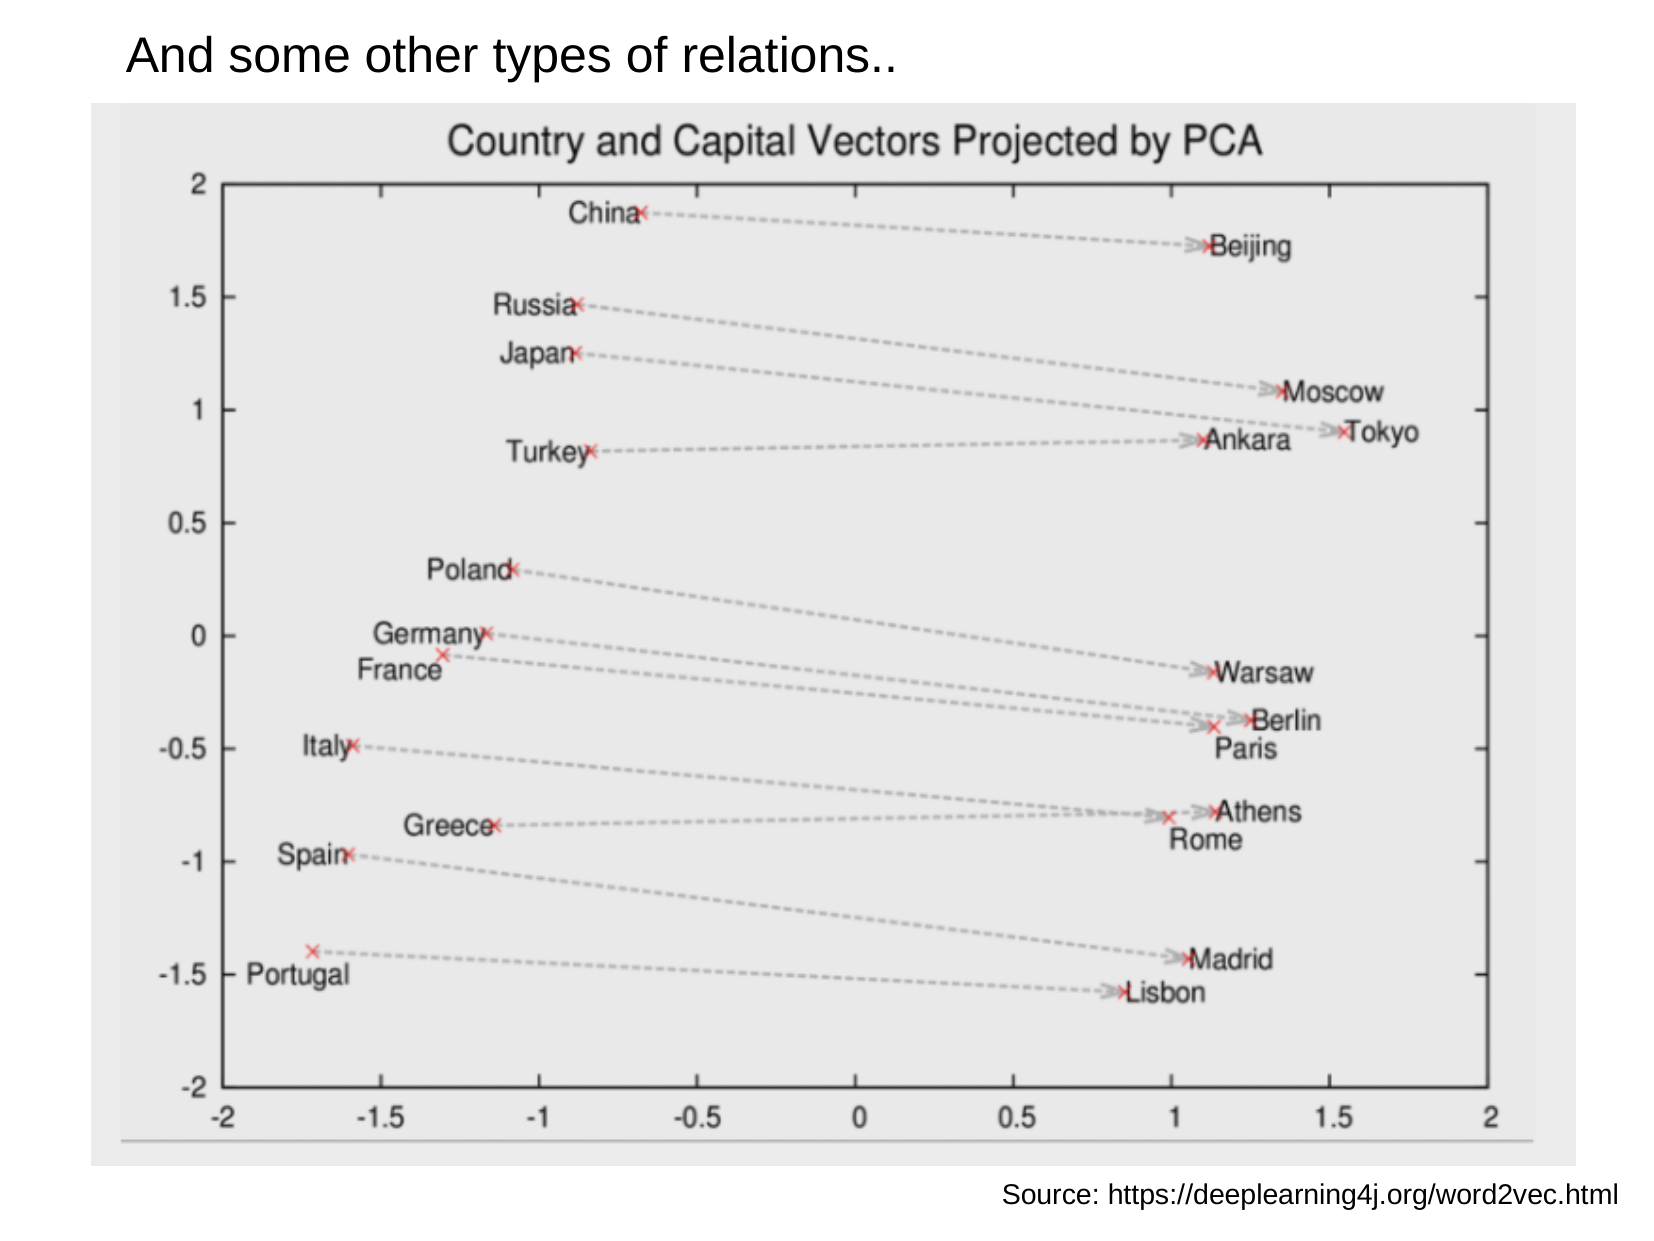

# And some other types of relations..
Source: https://deeplearning4j.org/word2vec.html